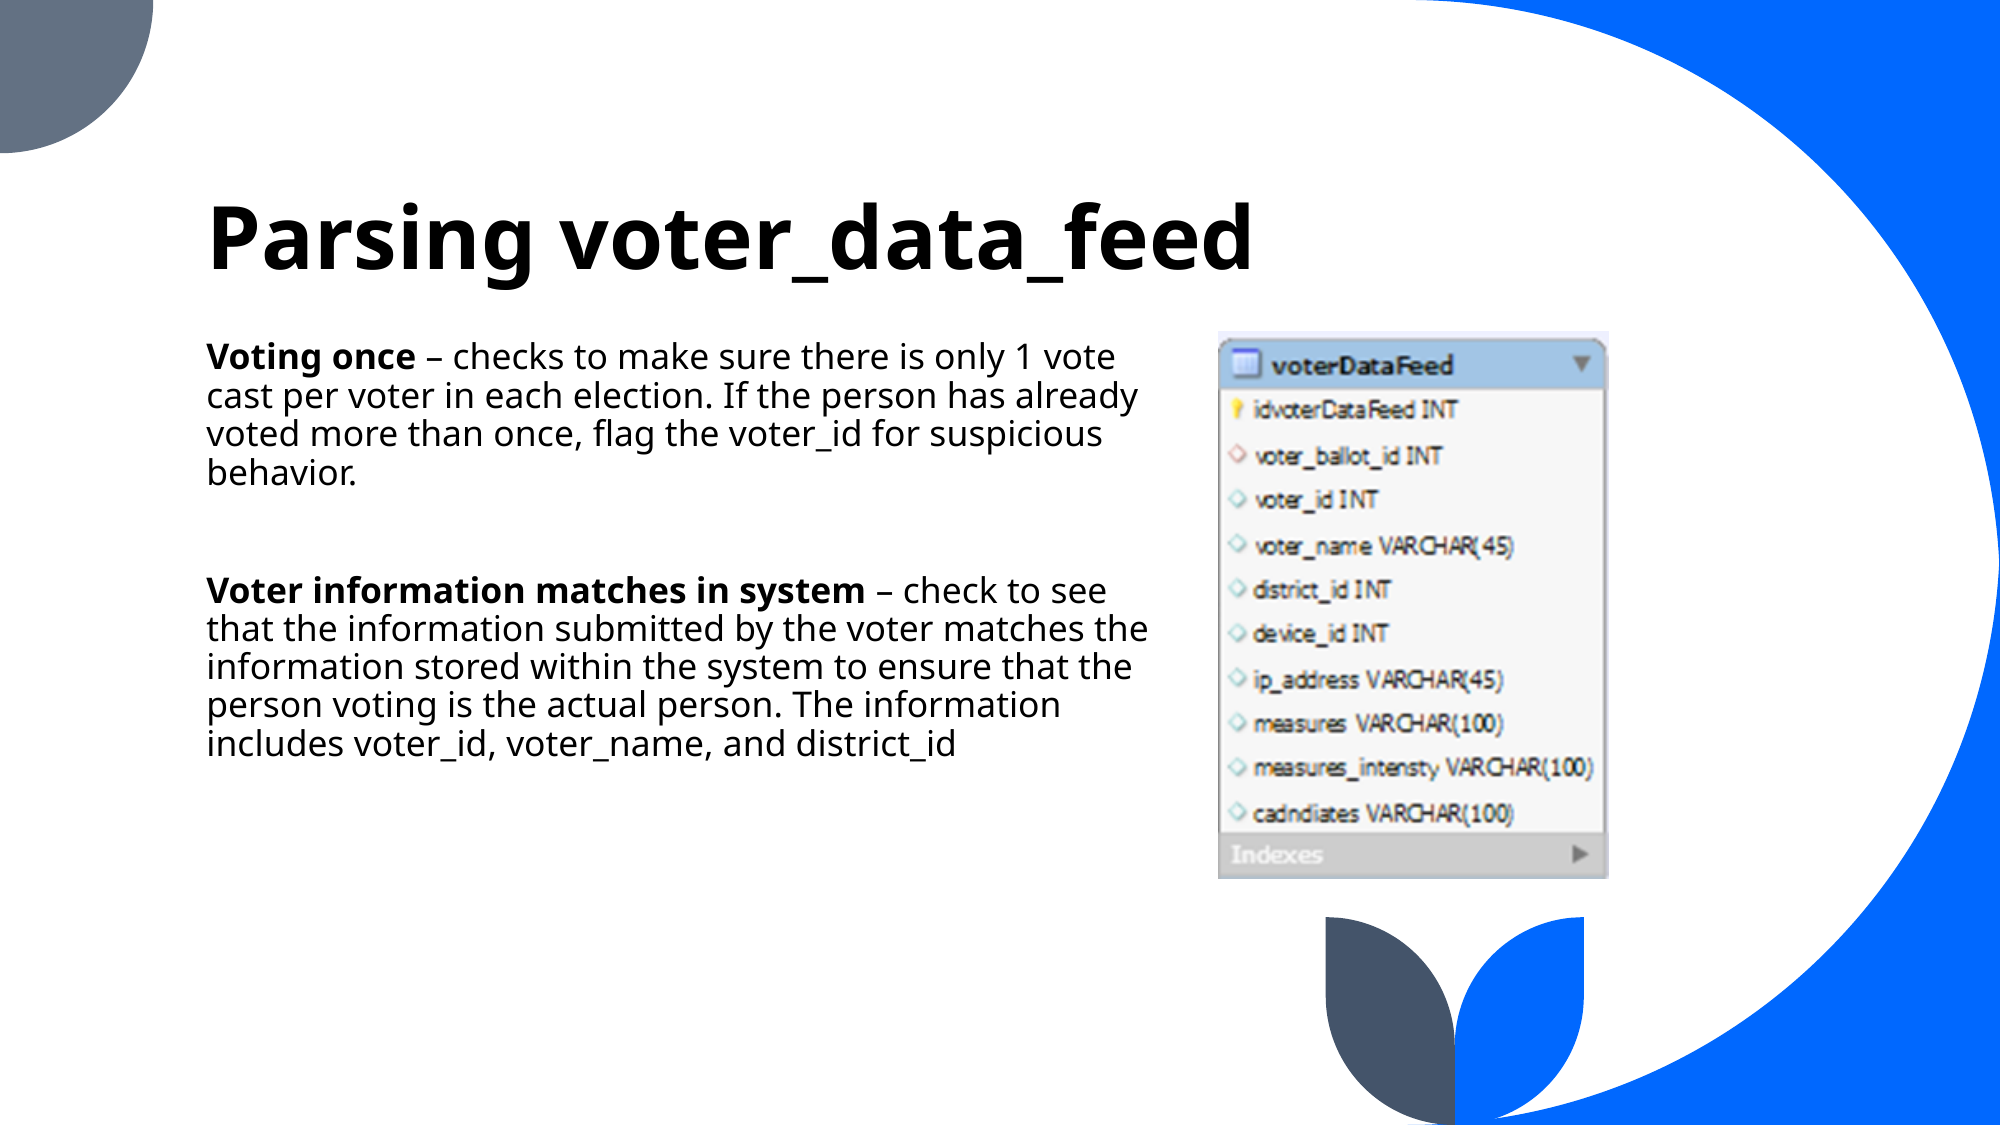

# Parsing voter_data_feed
Voting once – checks to make sure there is only 1 vote cast per voter in each election. If the person has already voted more than once, flag the voter_id for suspicious behavior.
Voter information matches in system – check to see that the information submitted by the voter matches the information stored within the system to ensure that the person voting is the actual person. The information includes voter_id, voter_name, and district_id